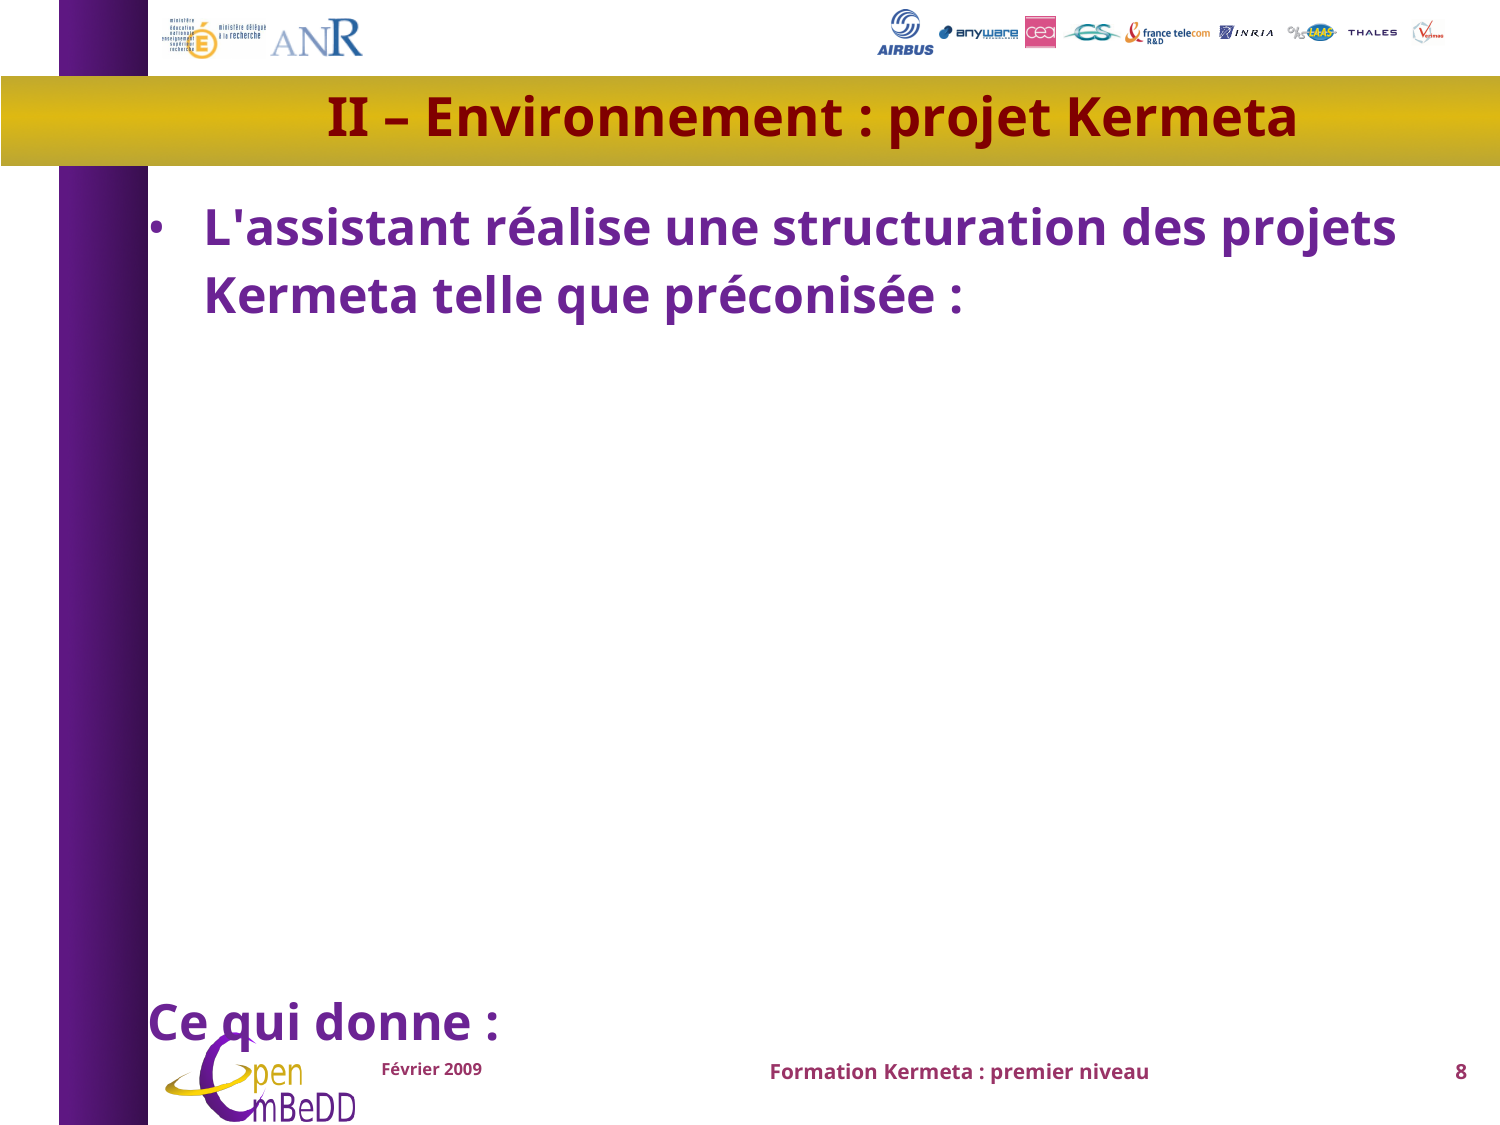

# II – Environnement : projet Kermeta
L'assistant réalise une structuration des projets Kermeta telle que préconisée :
Ce qui donne :
Pied de page
Pied de page fixe
8